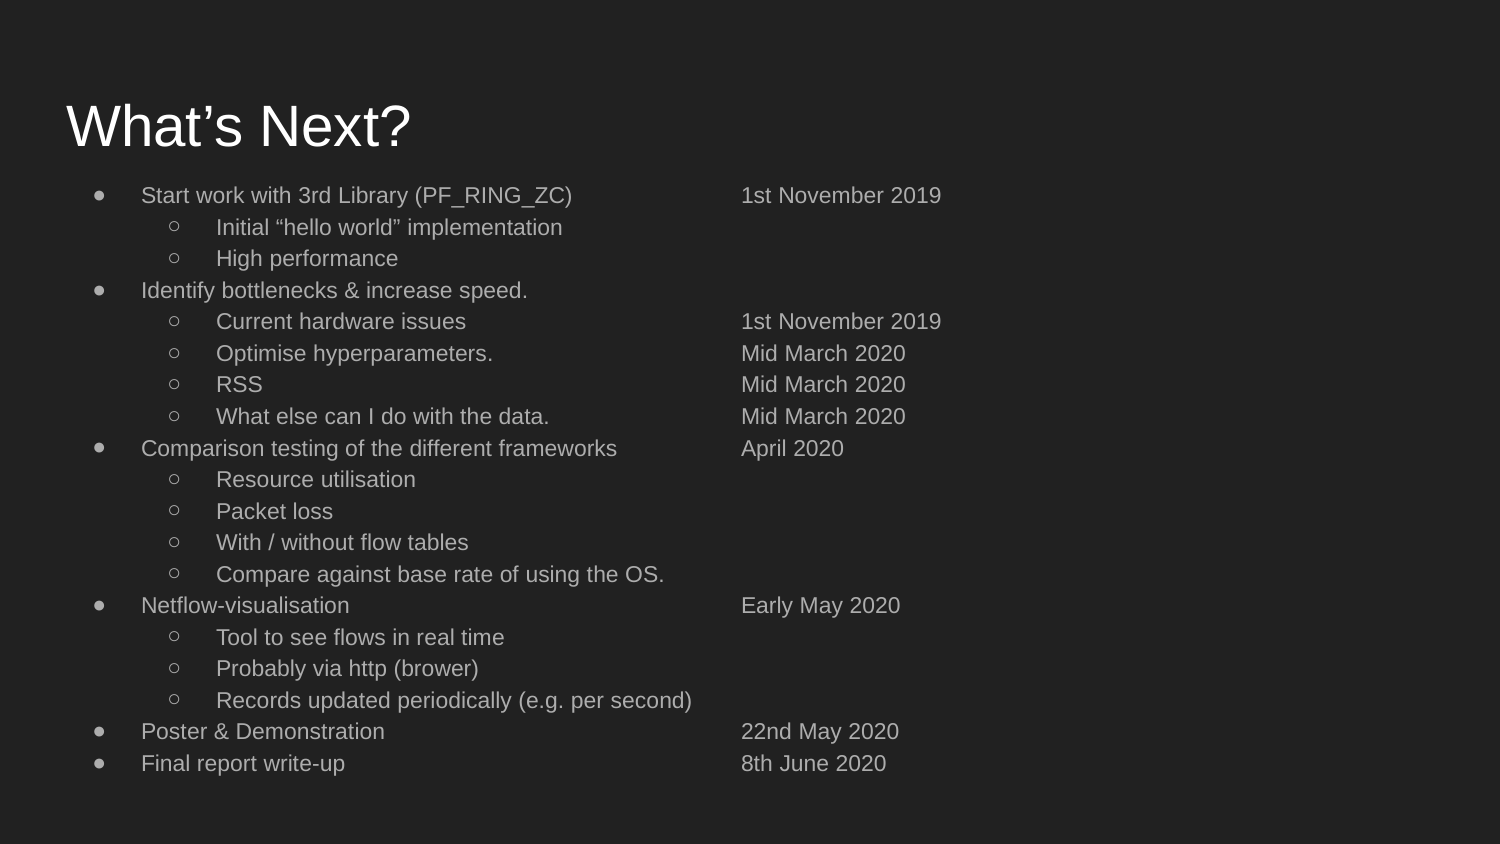

# What’s Next?
Start work with 3rd Library (PF_RING_ZC)			1st November 2019
Initial “hello world” implementation
High performance
Identify bottlenecks & increase speed.
Current hardware issues				1st November 2019
Optimise hyperparameters.				Mid March 2020
RSS							Mid March 2020
What else can I do with the data.			Mid March 2020
Comparison testing of the different frameworks		April 2020
Resource utilisation
Packet loss
With / without flow tables
Compare against base rate of using the OS.
Netflow-visualisation						Early May 2020
Tool to see flows in real time
Probably via http (brower)
Records updated periodically (e.g. per second)
Poster & Demonstration					22nd May 2020
Final report write-up						8th June 2020